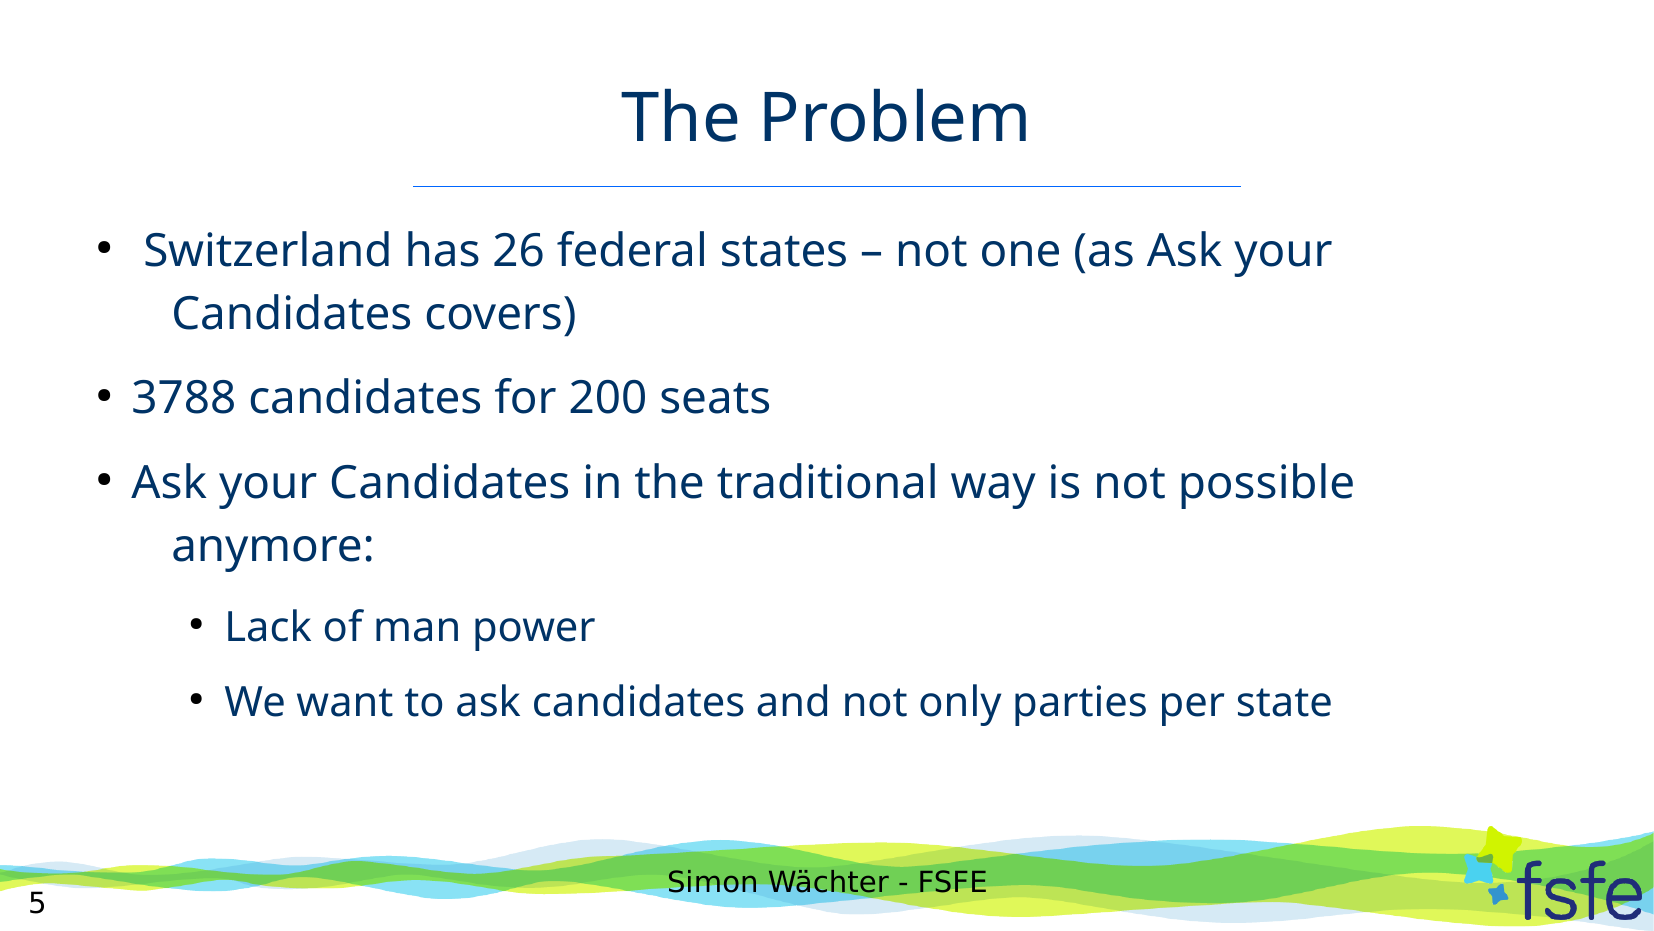

# The Problem
 Switzerland has 26 federal states – not one (as Ask your Candidates covers)
3788 candidates for 200 seats
Ask your Candidates in the traditional way is not possible anymore:
Lack of man power
We want to ask candidates and not only parties per state
Simon Wächter - FSFE
5